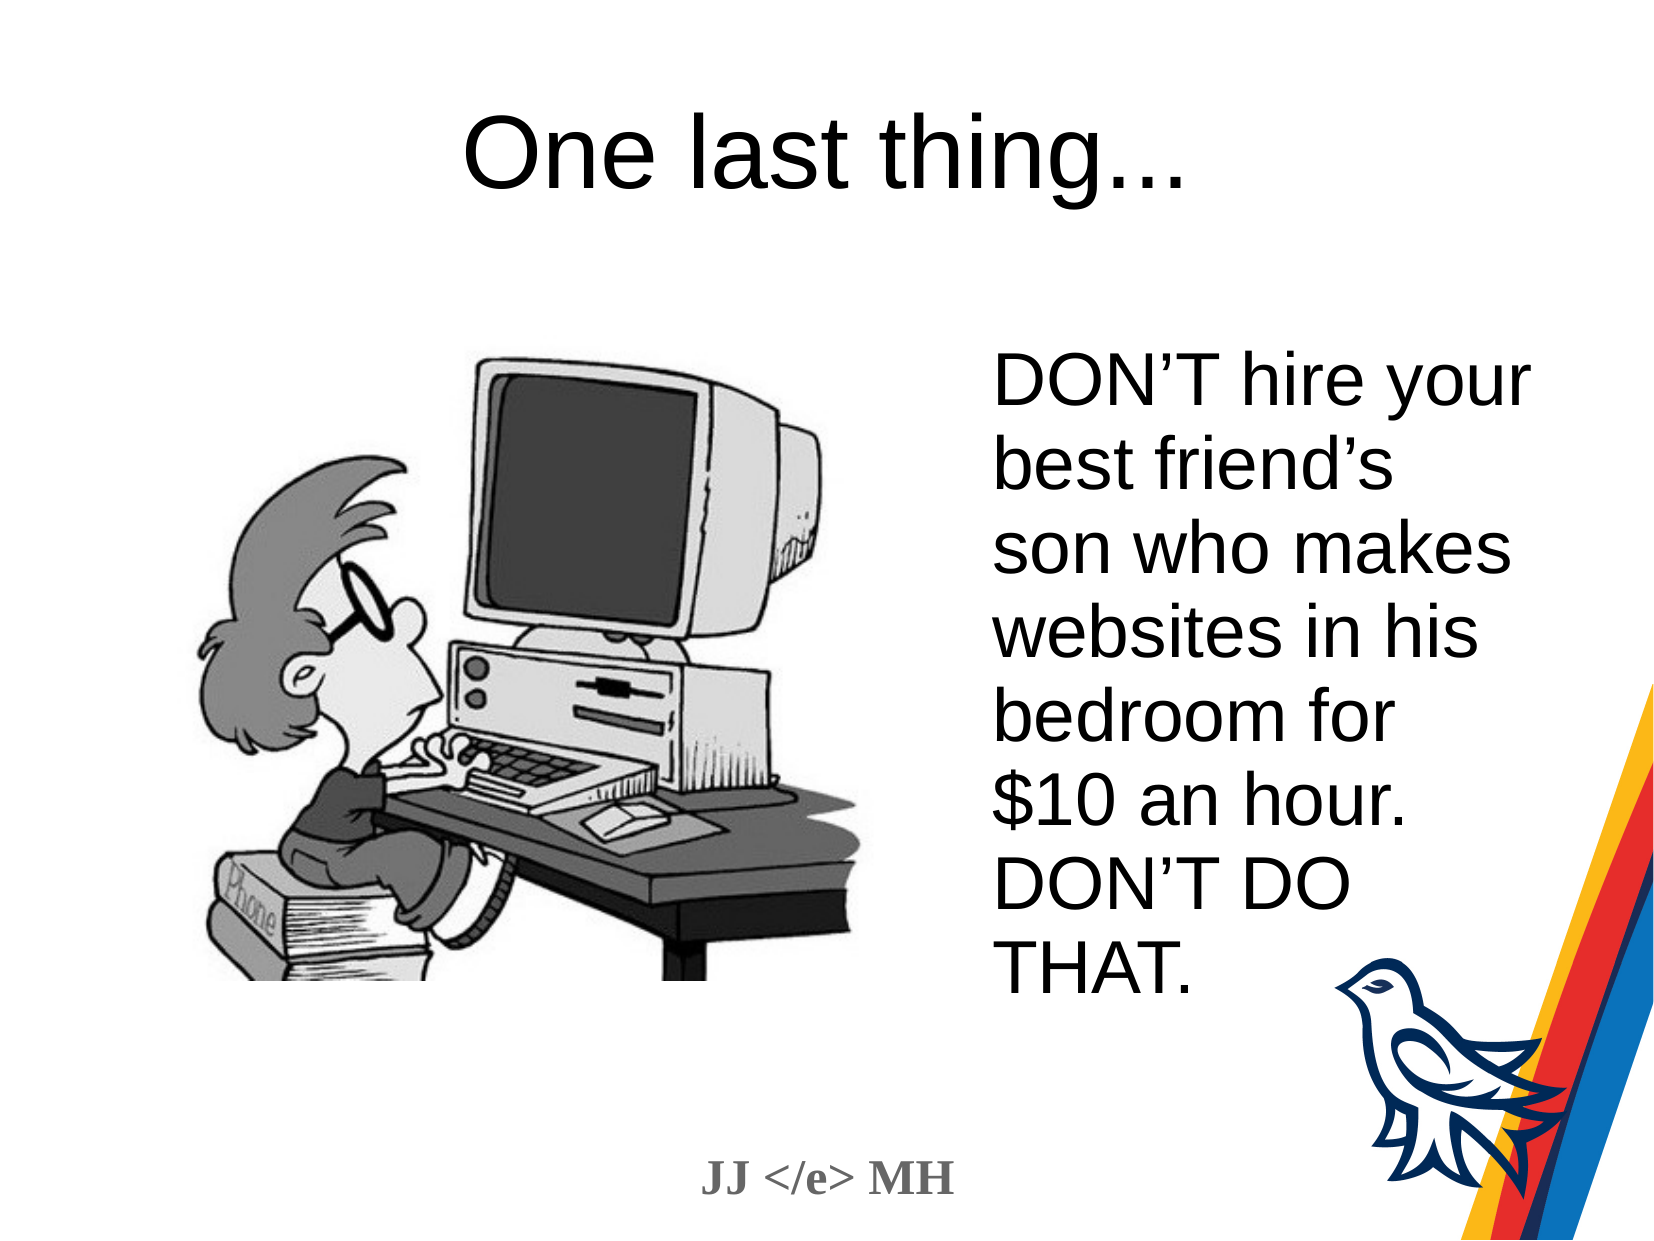

# One last thing...
DON’T hire your best friend’s son who makes websites in his bedroom for $10 an hour. DON’T DO THAT.